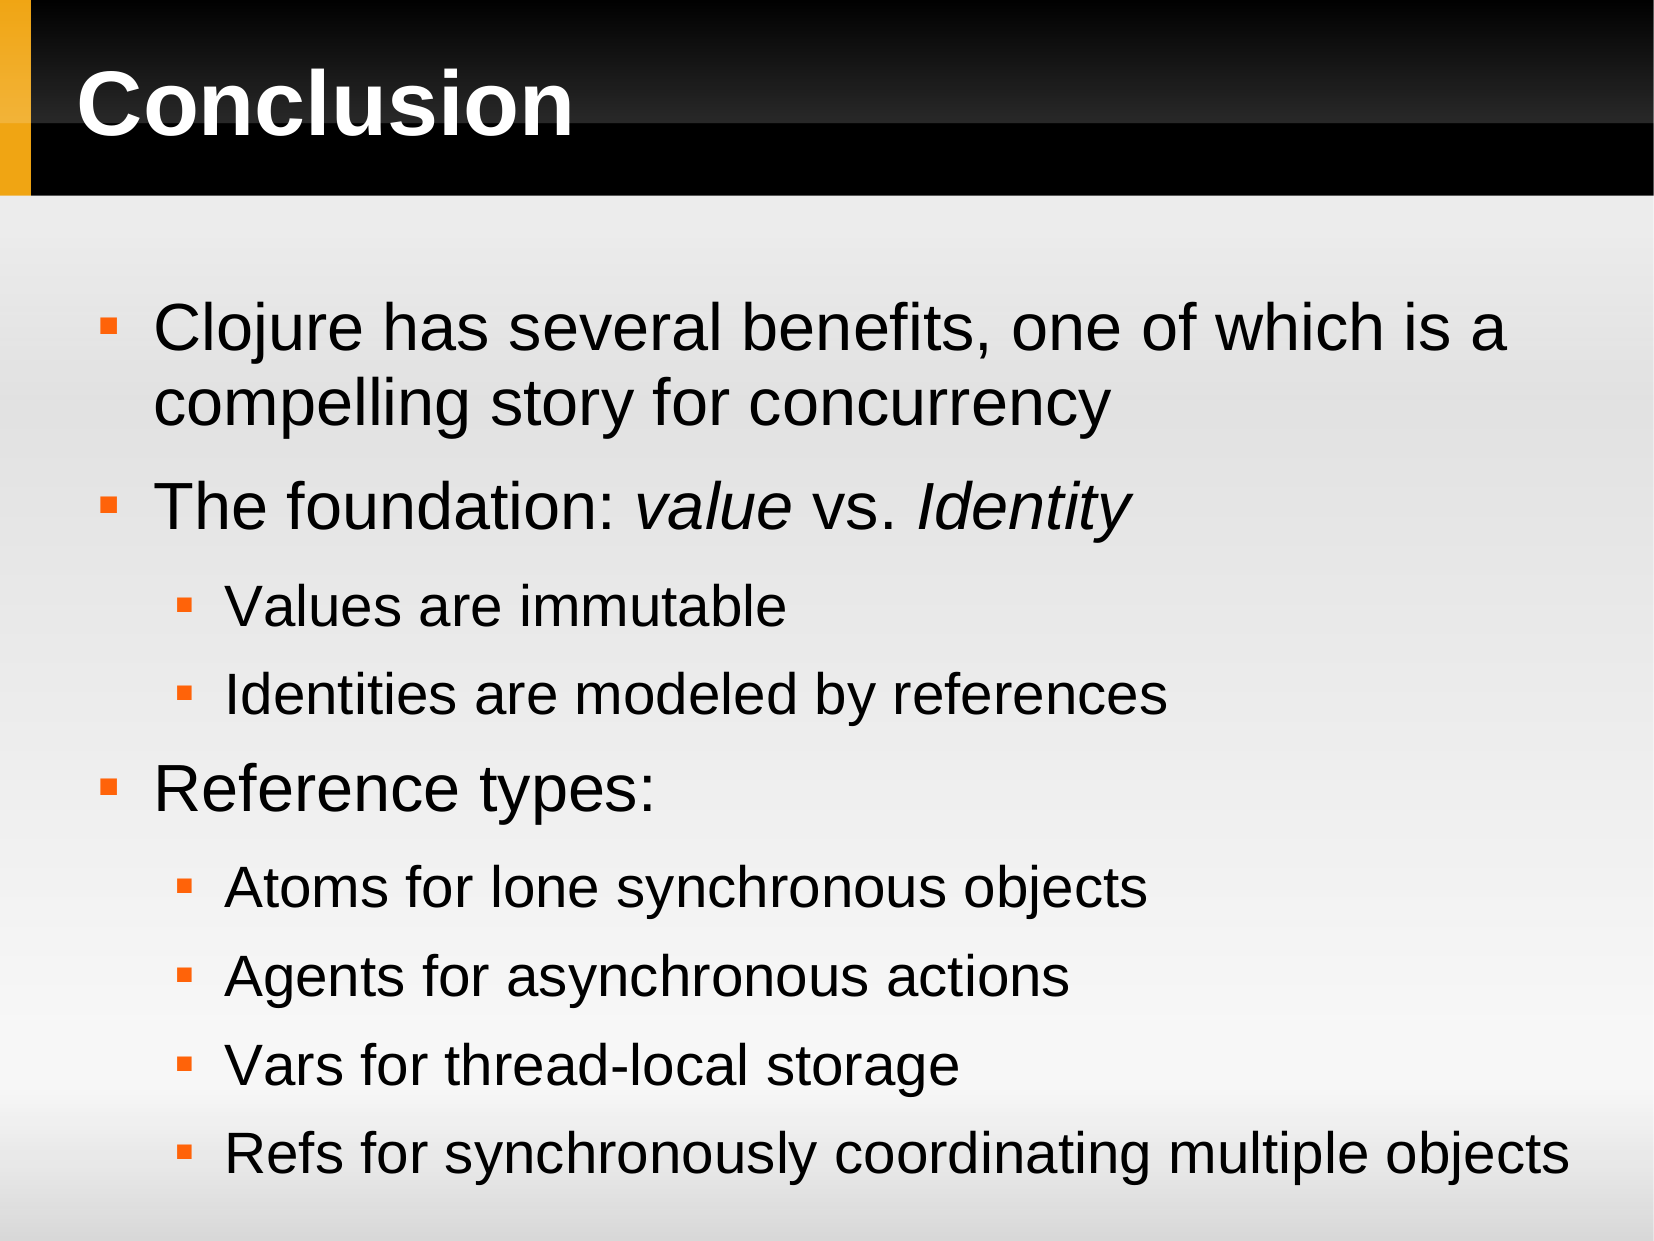

# Conclusion
Clojure has several benefits, one of which is a compelling story for concurrency
The foundation: value vs. Identity
Values are immutable
Identities are modeled by references
Reference types:
Atoms for lone synchronous objects
Agents for asynchronous actions
Vars for thread-local storage
Refs for synchronously coordinating multiple objects